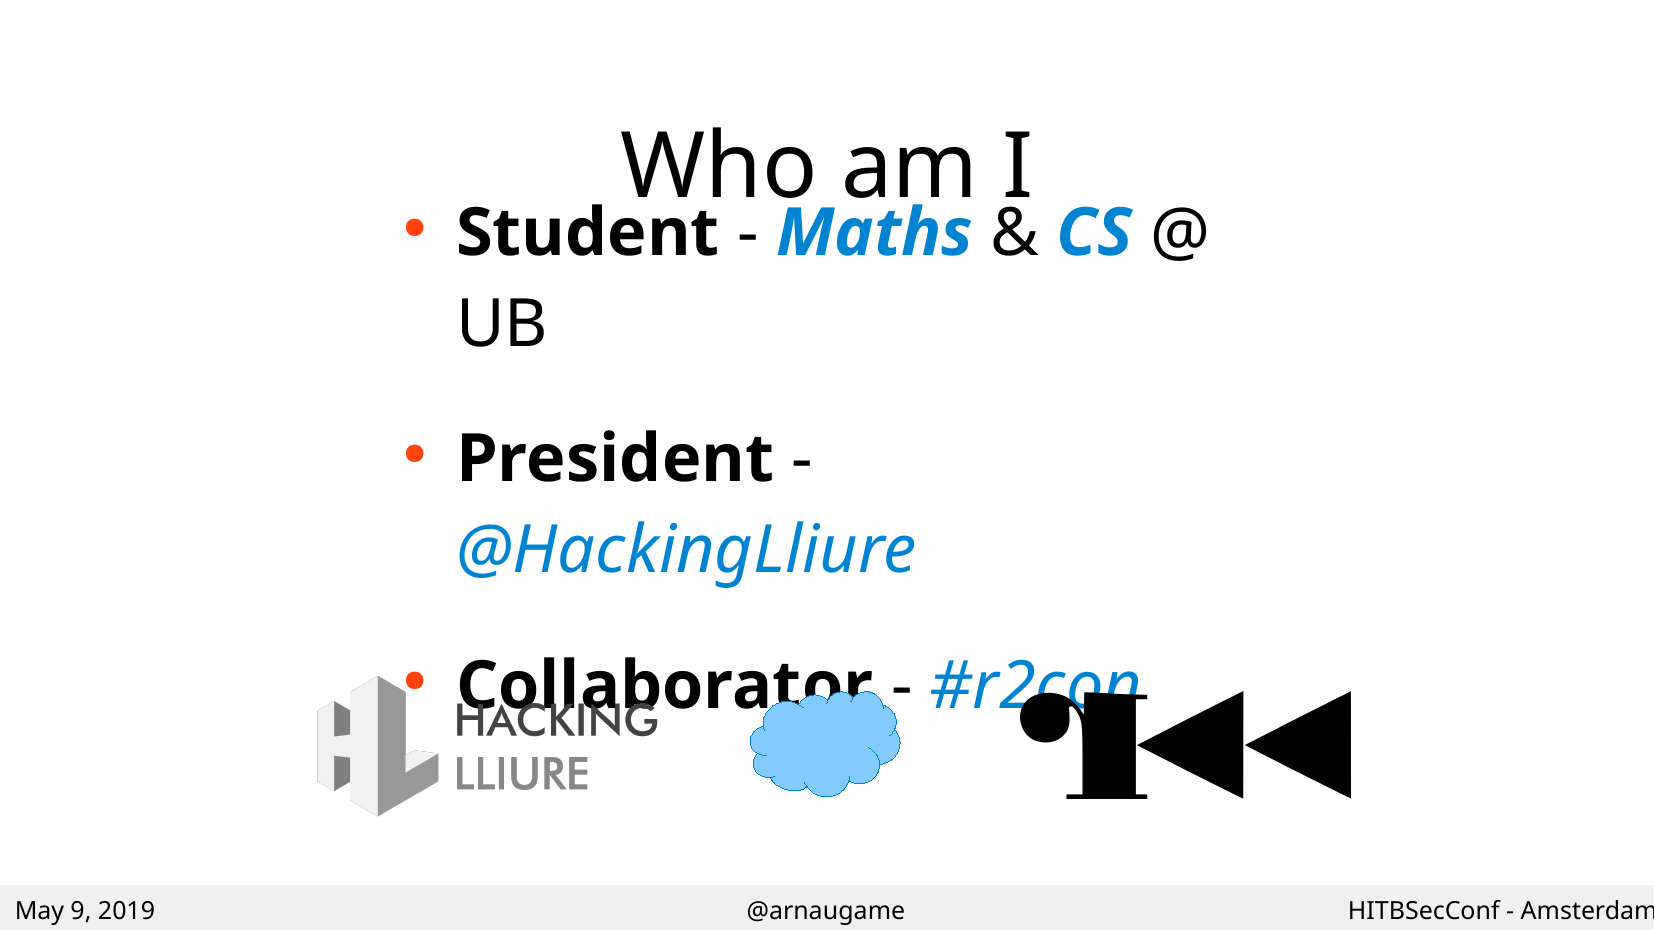

# Who am I
Student - Maths & CS @ UB
President - @HackingLliure
Collaborator - #r2con
May 9, 2019
@arnaugamez
HITBSecConf - Amsterdam